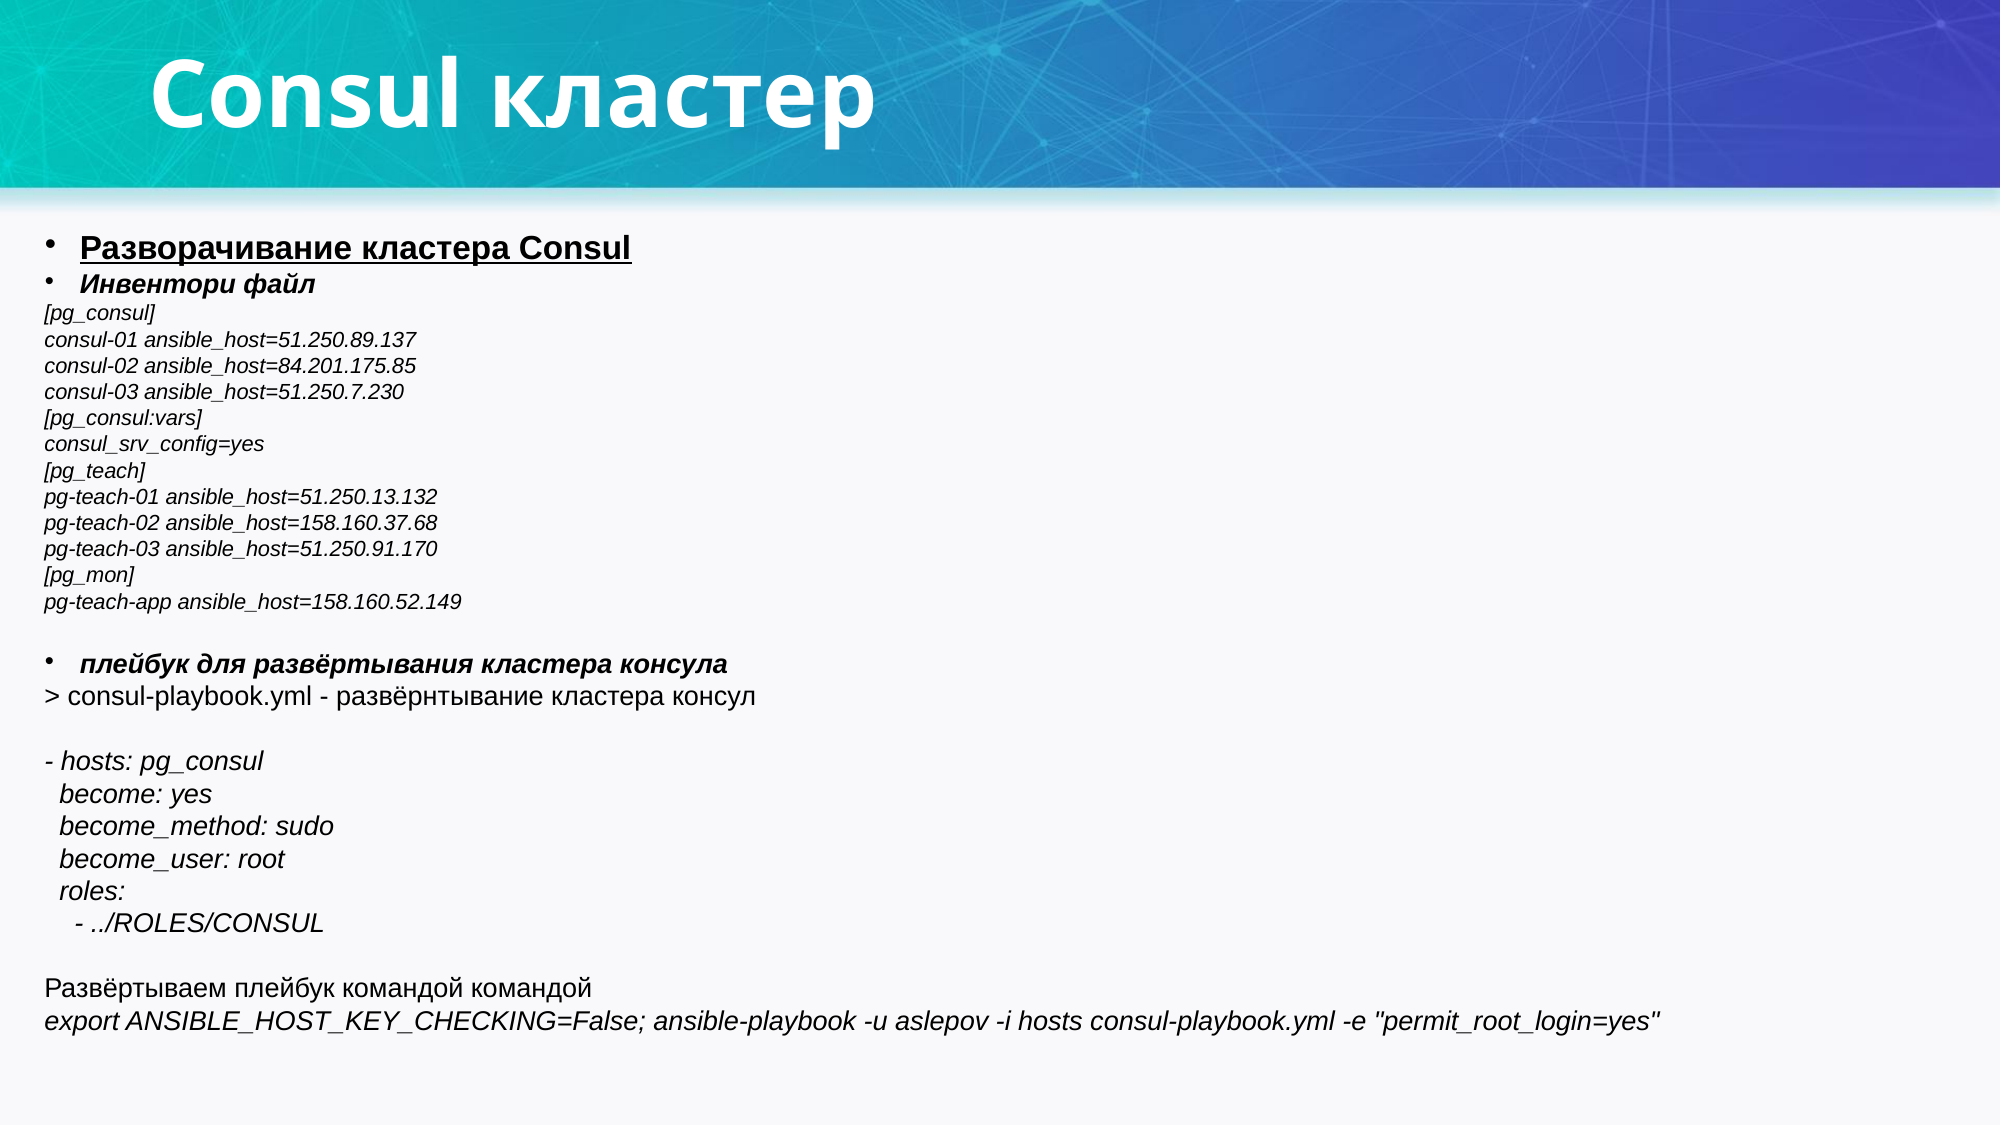

Consul кластер
Разворачивание кластера Consul
Инвентори файл
[pg_consul]
consul-01 ansible_host=51.250.89.137
consul-02 ansible_host=84.201.175.85
consul-03 ansible_host=51.250.7.230
[pg_consul:vars]
consul_srv_config=yes
[pg_teach]
pg-teach-01 ansible_host=51.250.13.132
pg-teach-02 ansible_host=158.160.37.68
pg-teach-03 ansible_host=51.250.91.170
[pg_mon]
pg-teach-app ansible_host=158.160.52.149
плейбук для развёртывания кластера консула
> consul-playbook.yml - развёрнтывание кластера консул
- hosts: pg_consul
 become: yes
 become_method: sudo
 become_user: root
 roles:
 - ../ROLES/CONSUL
Развёртываем плейбук командой командой
export ANSIBLE_HOST_KEY_CHECKING=False; ansible-playbook -u aslepov -i hosts consul-playbook.yml -e "permit_root_login=yes"